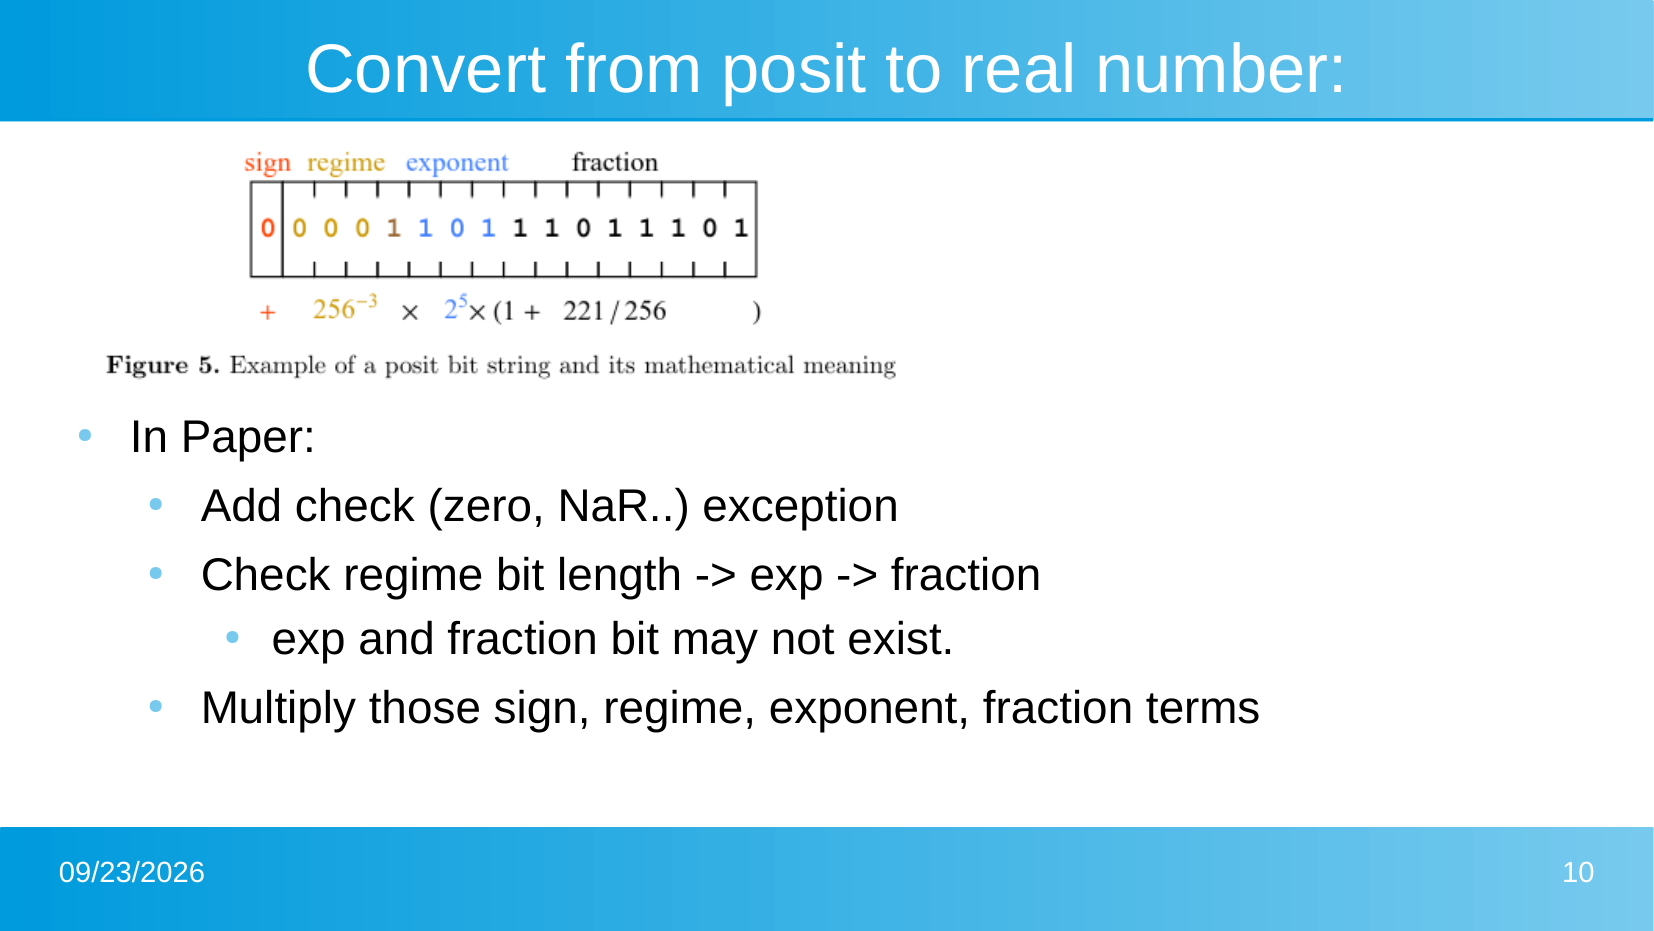

# Convert from posit to real number:
In Paper:
Add check (zero, NaR..) exception
Check regime bit length -> exp -> fraction
exp and fraction bit may not exist.
Multiply those sign, regime, exponent, fraction terms
10